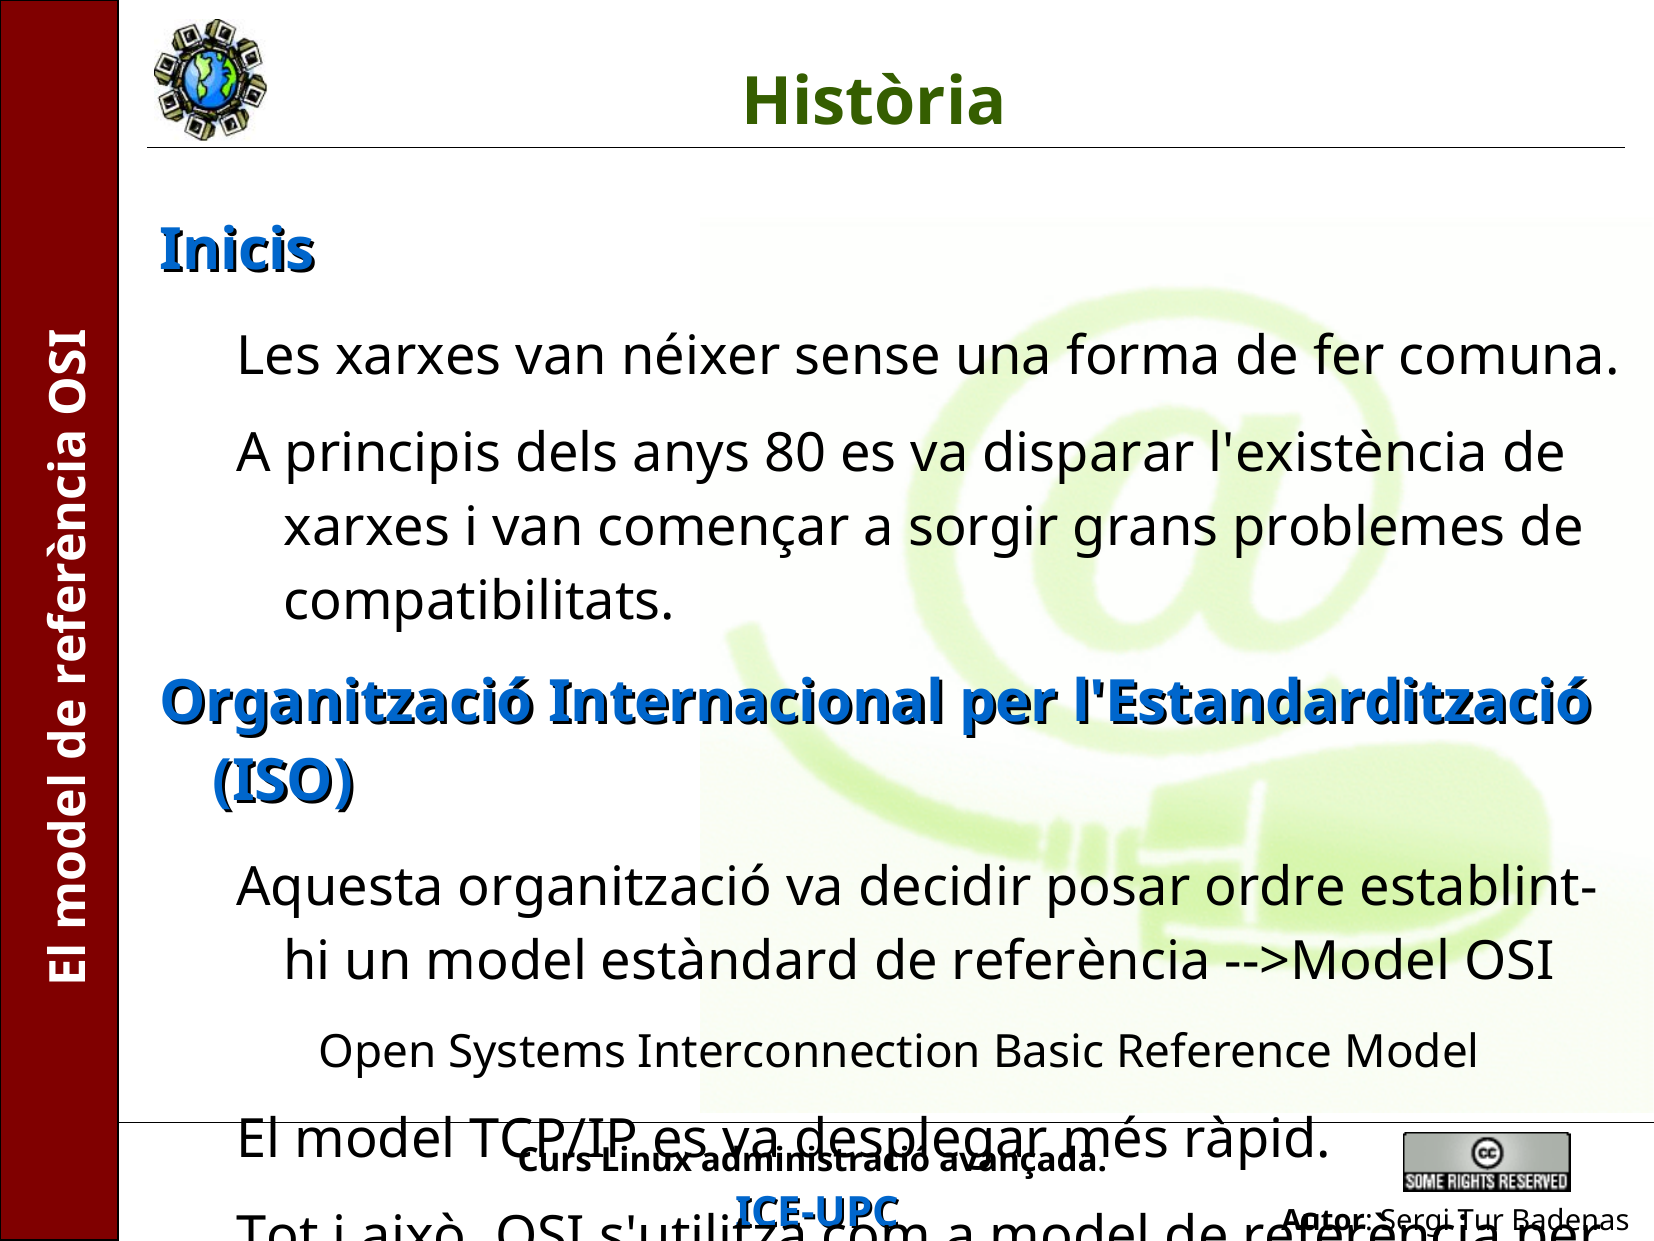

# Història
Inicis
Les xarxes van néixer sense una forma de fer comuna.
A principis dels anys 80 es va disparar l'existència de xarxes i van començar a sorgir grans problemes de compatibilitats.
Organització Internacional per l'Estandardització (ISO)
Aquesta organització va decidir posar ordre establint-hi un model estàndard de referència -->Model OSI
Open Systems Interconnection Basic Reference Model
El model TCP/IP es va desplegar més ràpid.
Tot i això, OSI s'utilitza com a model de referència per ensenyar xarxes.